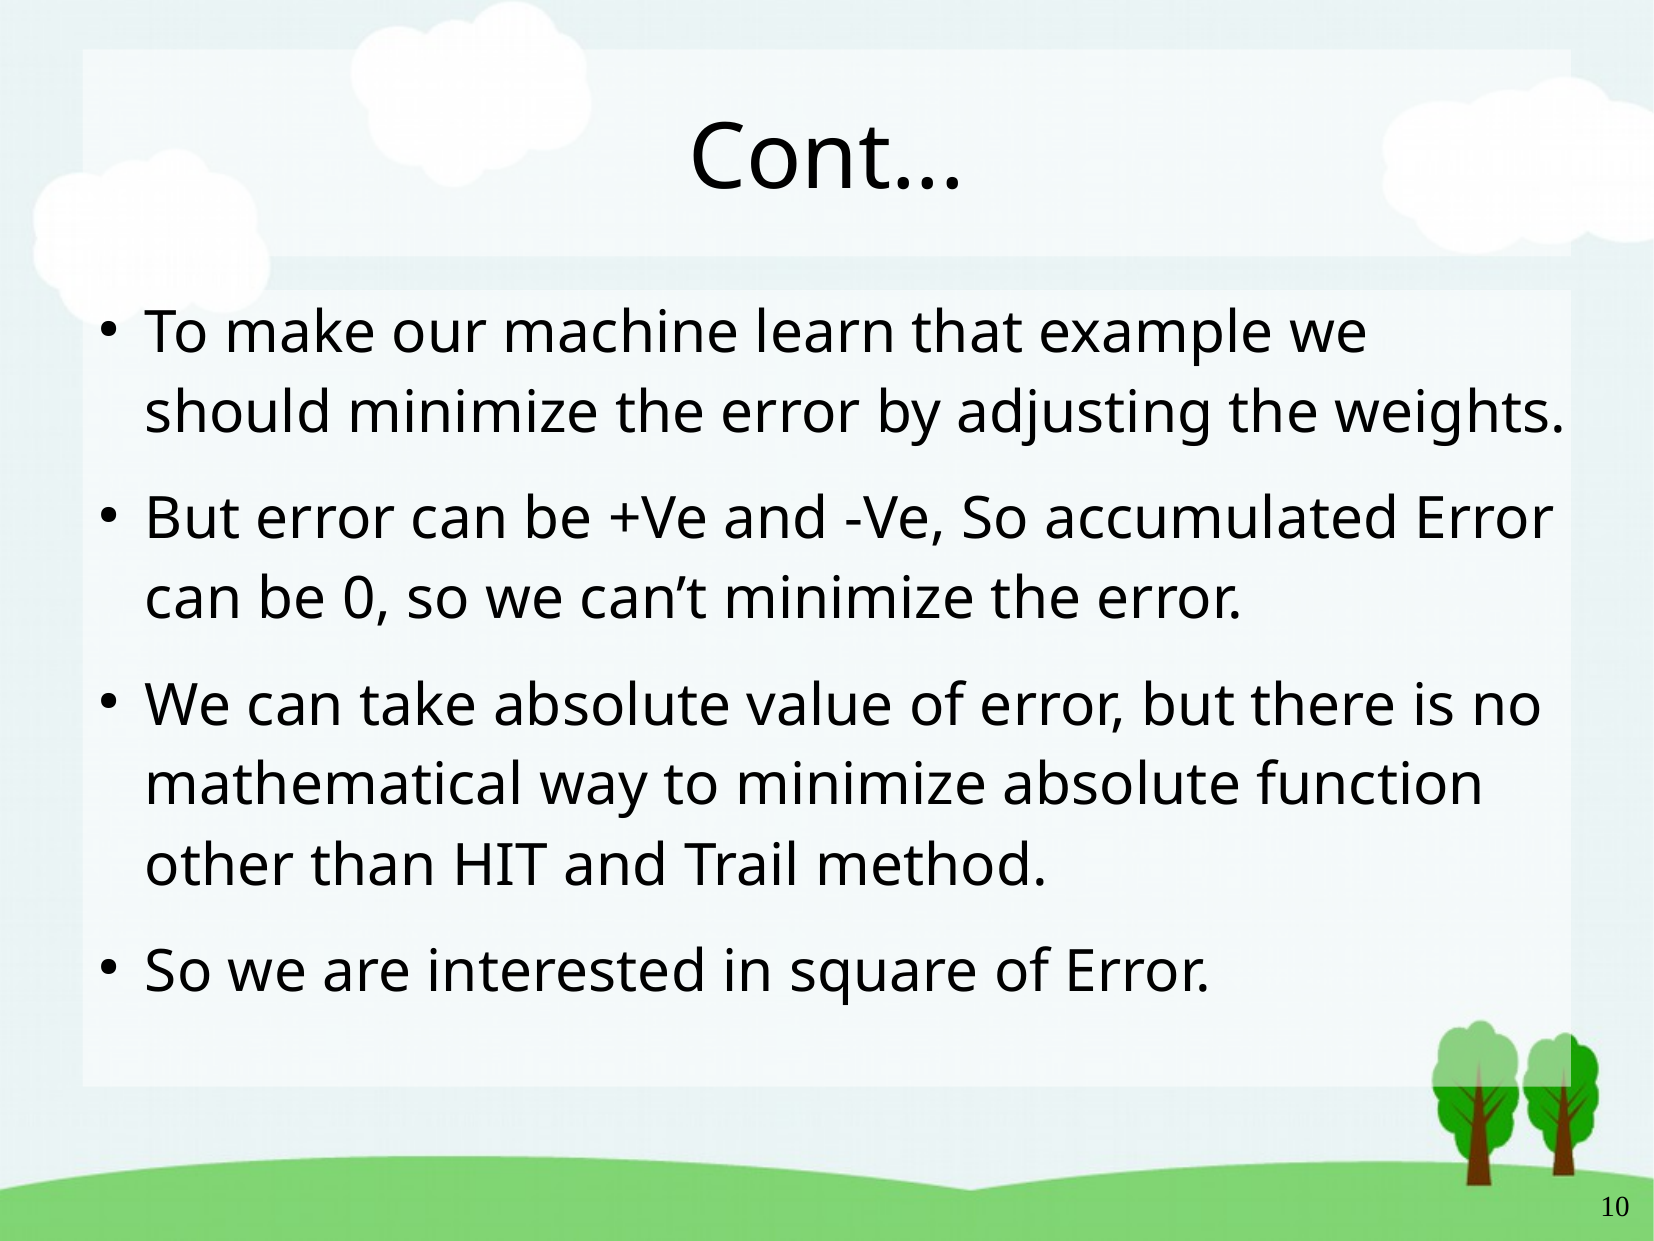

# Cont...
To make our machine learn that example we should minimize the error by adjusting the weights.
But error can be +Ve and -Ve, So accumulated Error can be 0, so we can’t minimize the error.
We can take absolute value of error, but there is no mathematical way to minimize absolute function other than HIT and Trail method.
So we are interested in square of Error.
10